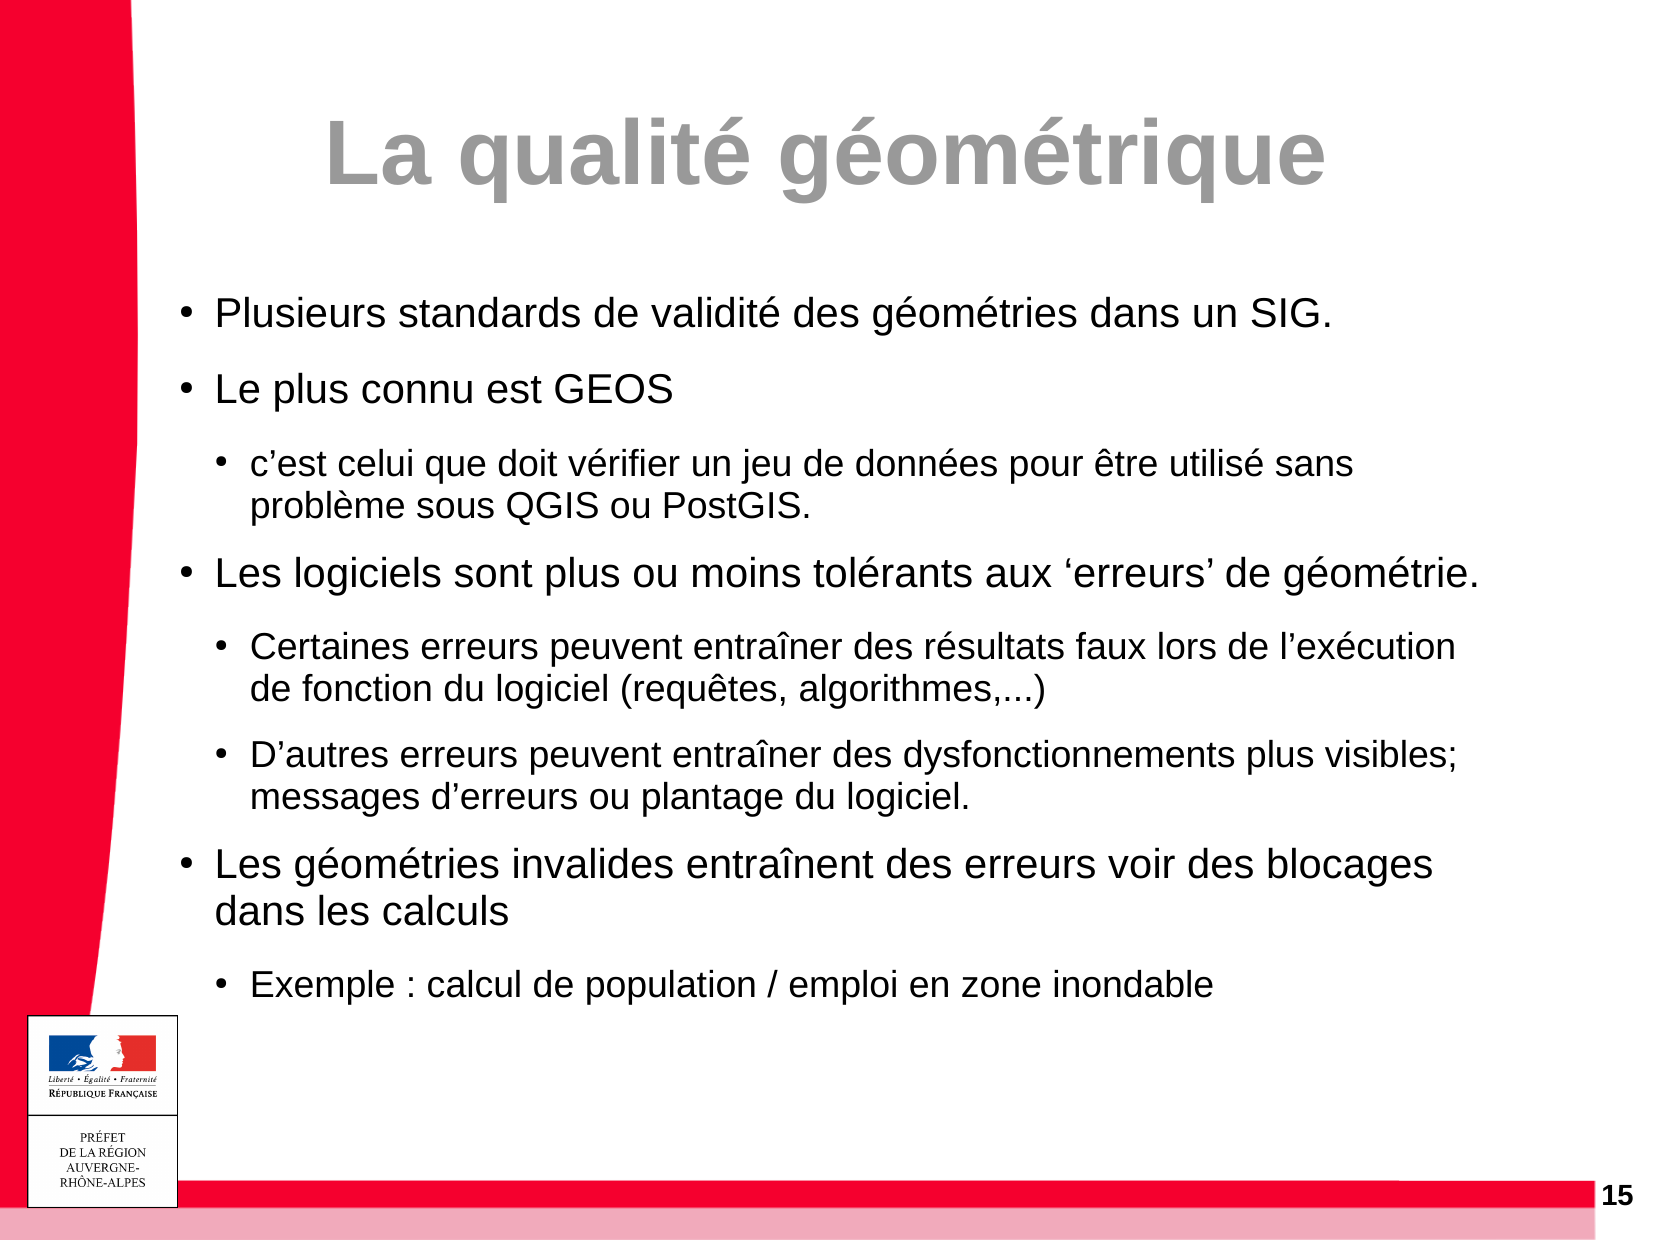

# La qualité géométrique
Plusieurs standards de validité des géométries dans un SIG.
Le plus connu est GEOS
c’est celui que doit vérifier un jeu de données pour être utilisé sans problème sous QGIS ou PostGIS.
Les logiciels sont plus ou moins tolérants aux ‘erreurs’ de géométrie.
Certaines erreurs peuvent entraîner des résultats faux lors de l’exécution de fonction du logiciel (requêtes, algorithmes,...)
D’autres erreurs peuvent entraîner des dysfonctionnements plus visibles; messages d’erreurs ou plantage du logiciel.
Les géométries invalides entraînent des erreurs voir des blocages dans les calculs
Exemple : calcul de population / emploi en zone inondable
15